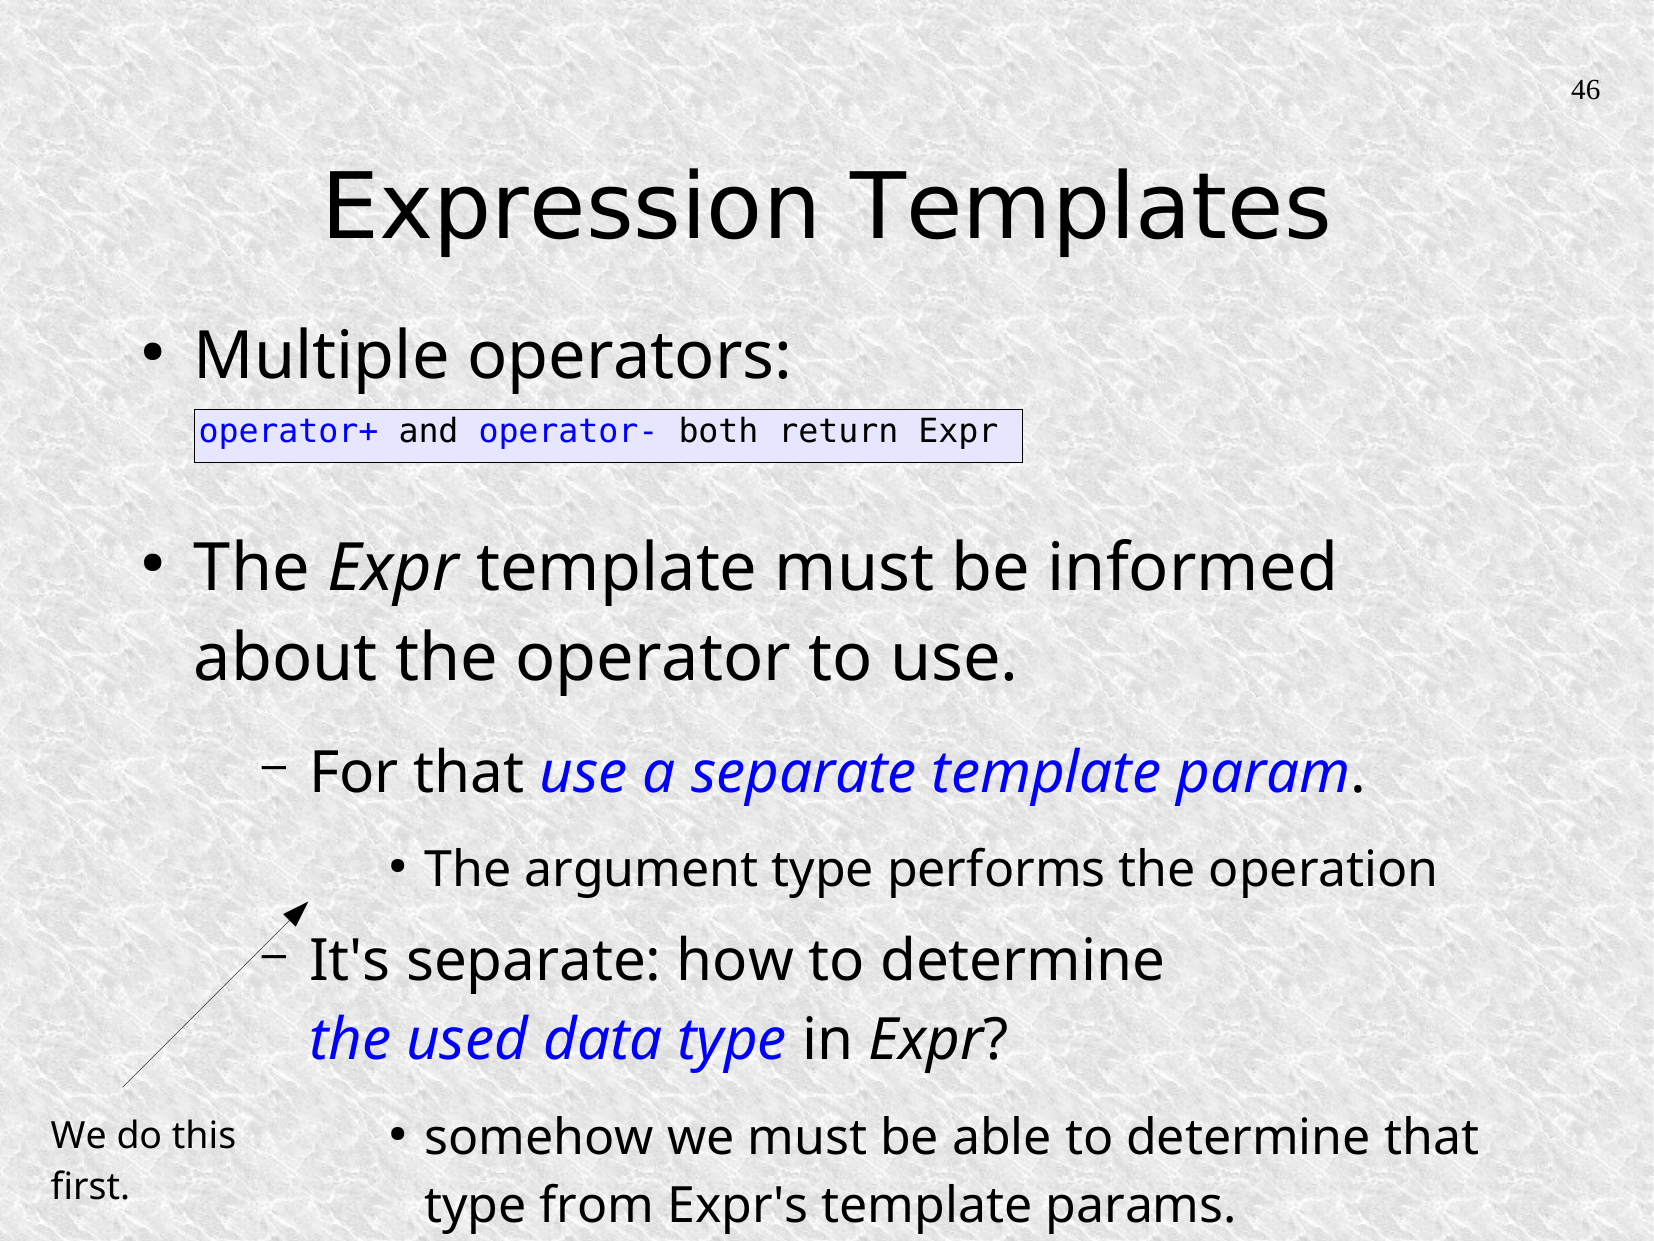

46
# Expression Templates
Multiple operators:
The Expr template must be informed about the operator to use.
For that use a separate template param.
The argument type performs the operation
It's separate: how to determine
the used data type in Expr?
somehow we must be able to determine that type from Expr's template params.
operator+ and operator- both return Expr
We do this
first.